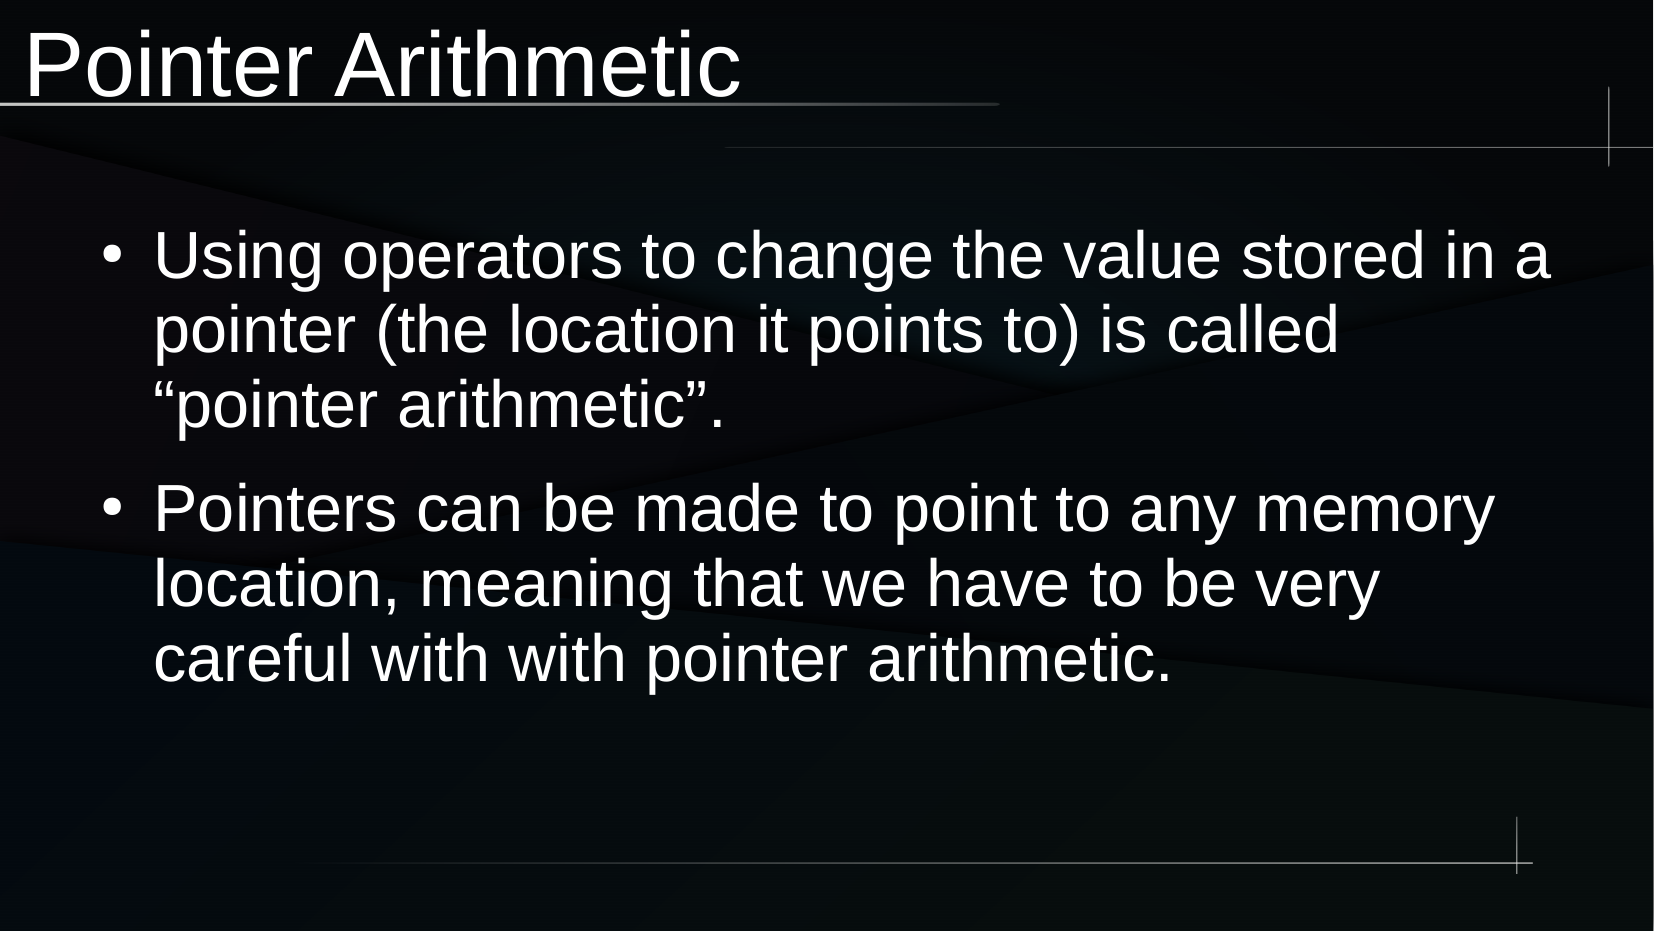

# Pointer Arithmetic
Using operators to change the value stored in a pointer (the location it points to) is called “pointer arithmetic”.
Pointers can be made to point to any memory location, meaning that we have to be very careful with with pointer arithmetic.